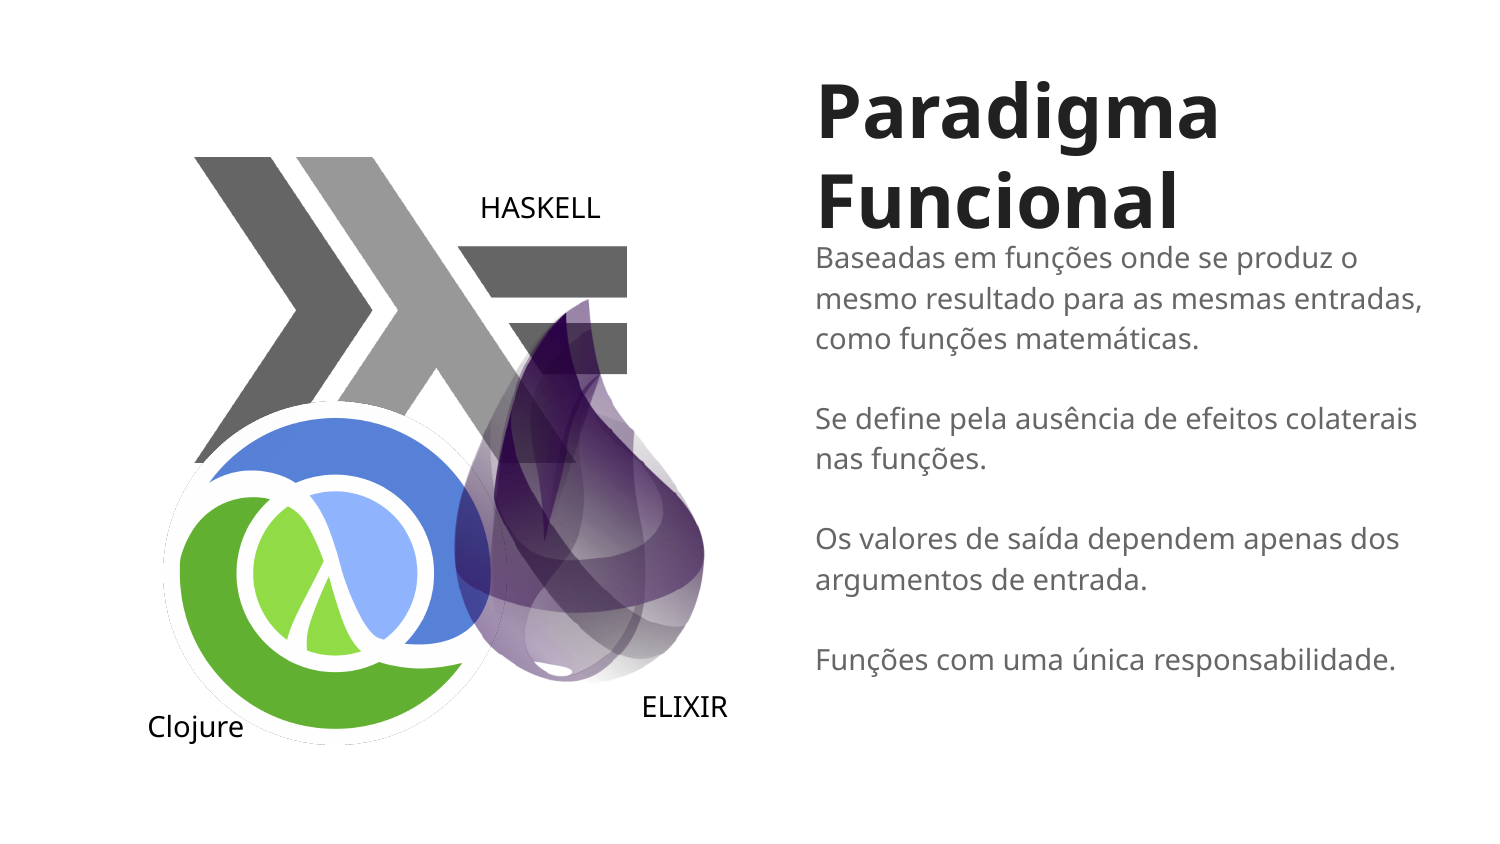

# Paradigma Funcional
HASKELL
Baseadas em funções onde se produz o mesmo resultado para as mesmas entradas, como funções matemáticas.
Se define pela ausência de efeitos colaterais nas funções.
Os valores de saída dependem apenas dos argumentos de entrada.
Funções com uma única responsabilidade.
ELIXIR
Clojure